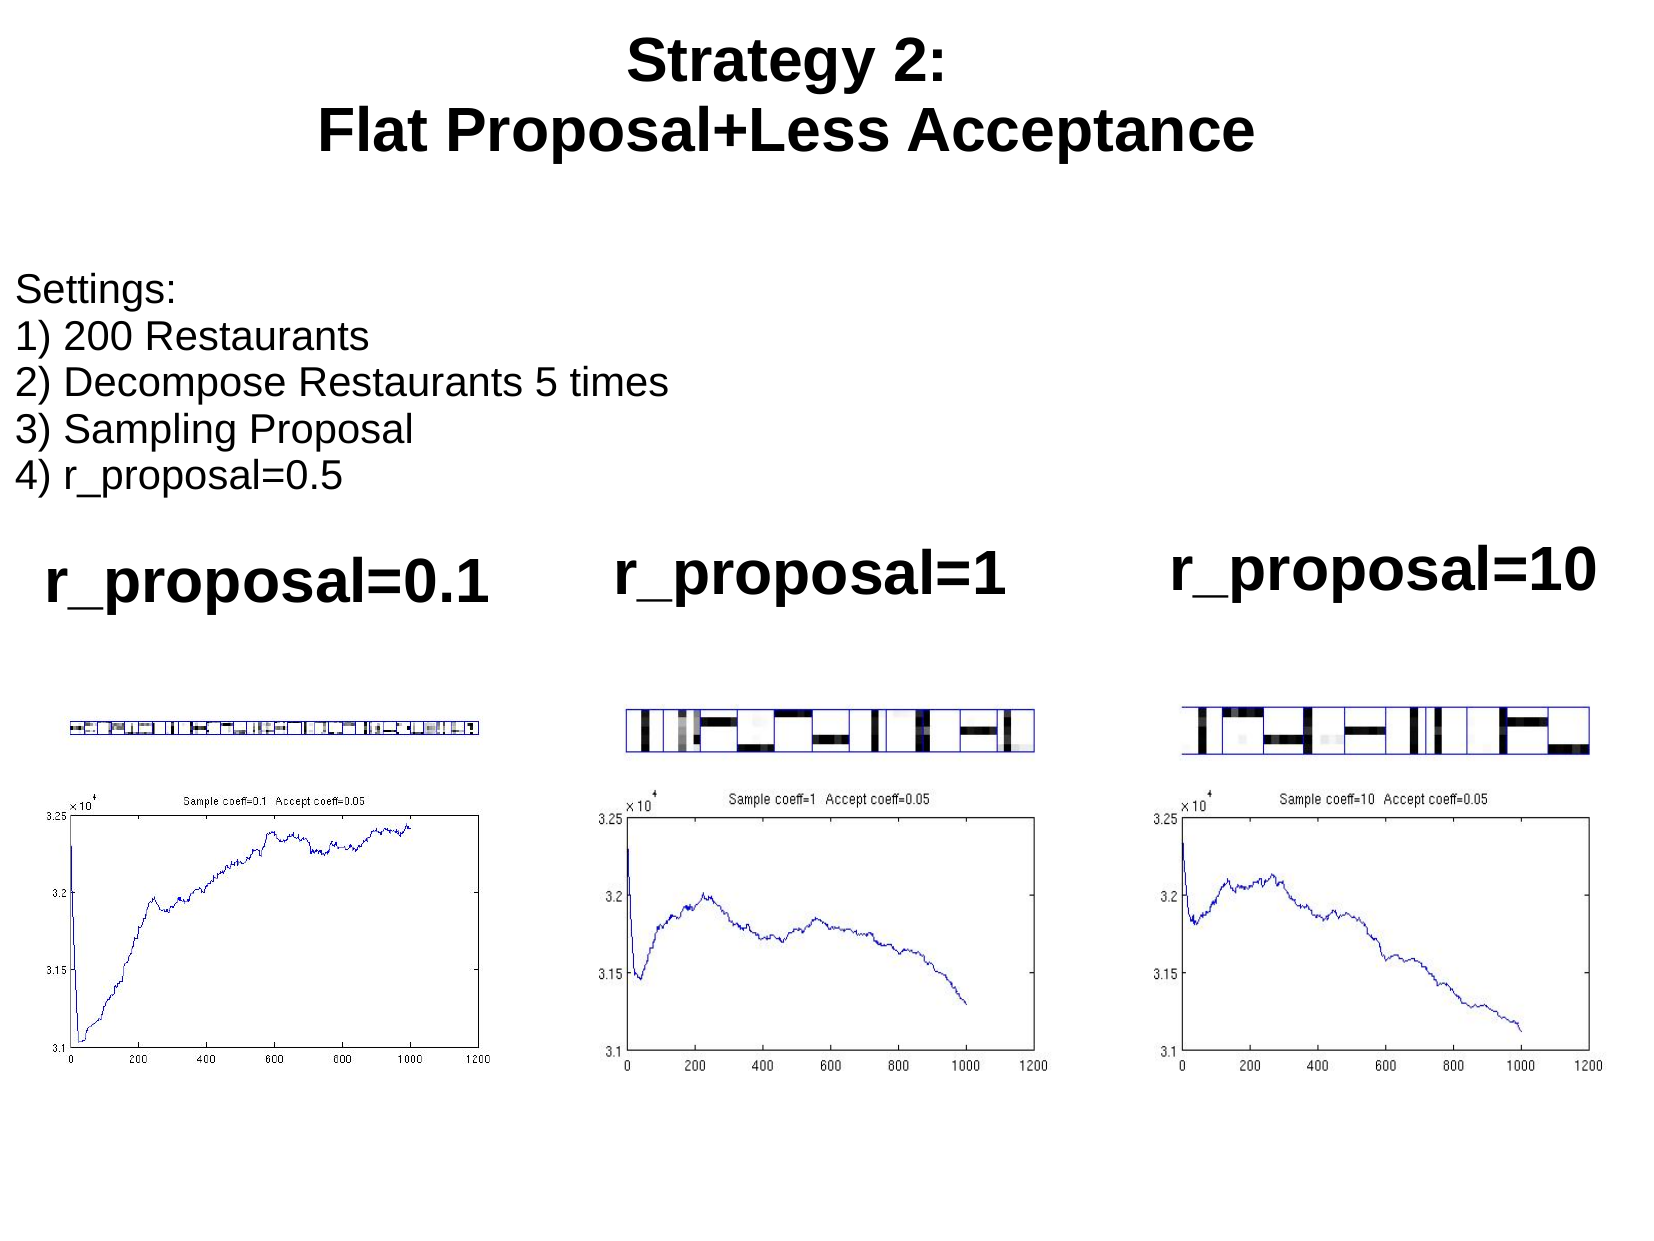

Strategy 2:
Flat Proposal+Less Acceptance
Settings:
1) 200 Restaurants
2) Decompose Restaurants 5 times
3) Sampling Proposal
4) r_proposal=0.5
r_proposal=10
r_proposal=1
r_proposal=0.1